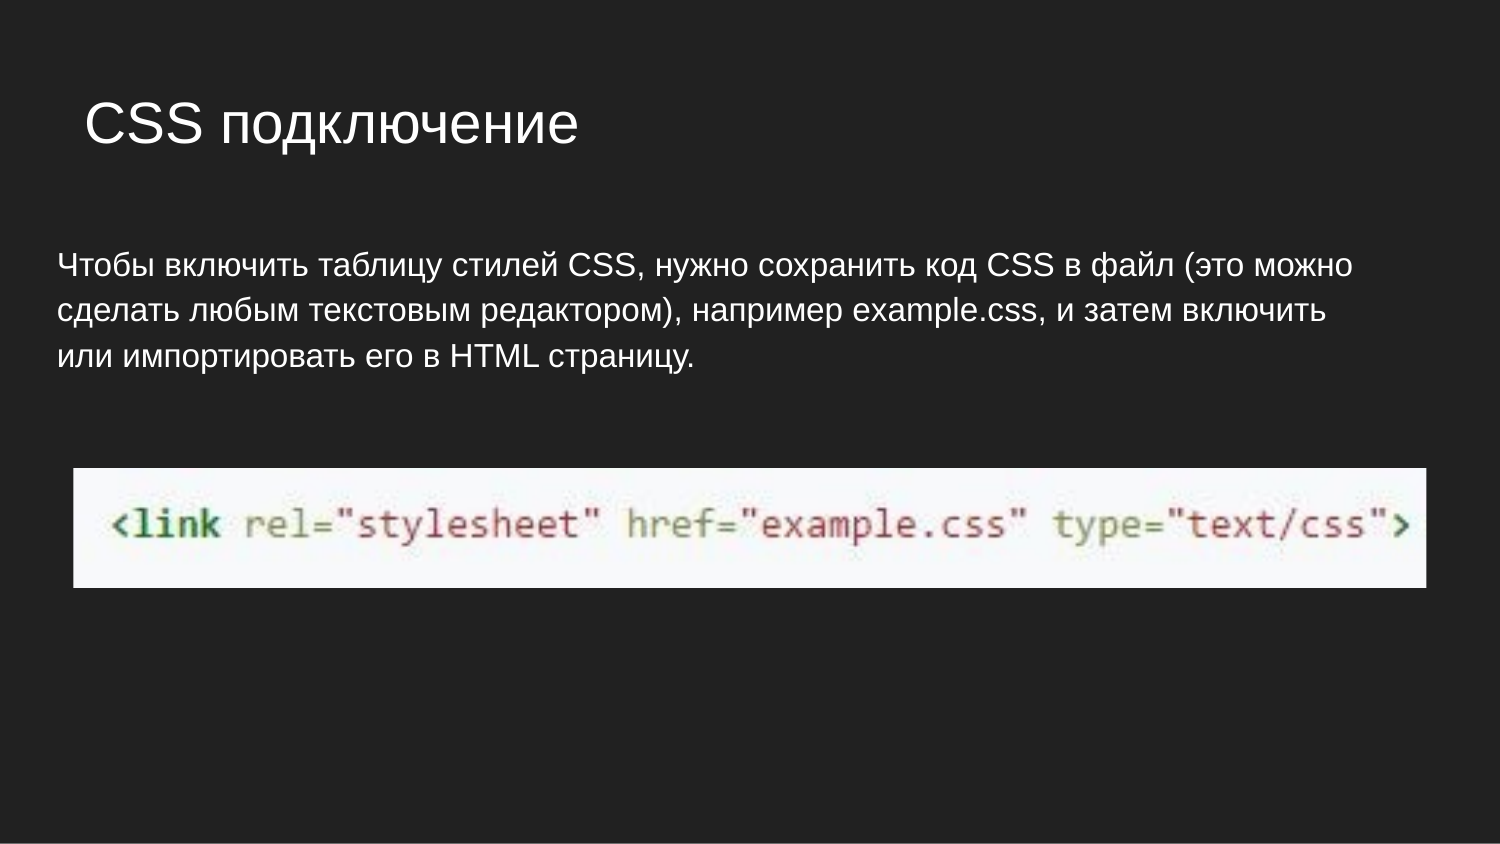

CSS подключение
Чтобы включить таблицу стилей CSS, нужно сохранить код CSS в файл (это можно сделать любым текстовым редактором), например example.css, и затем включить или импортировать его в HTML страницу.